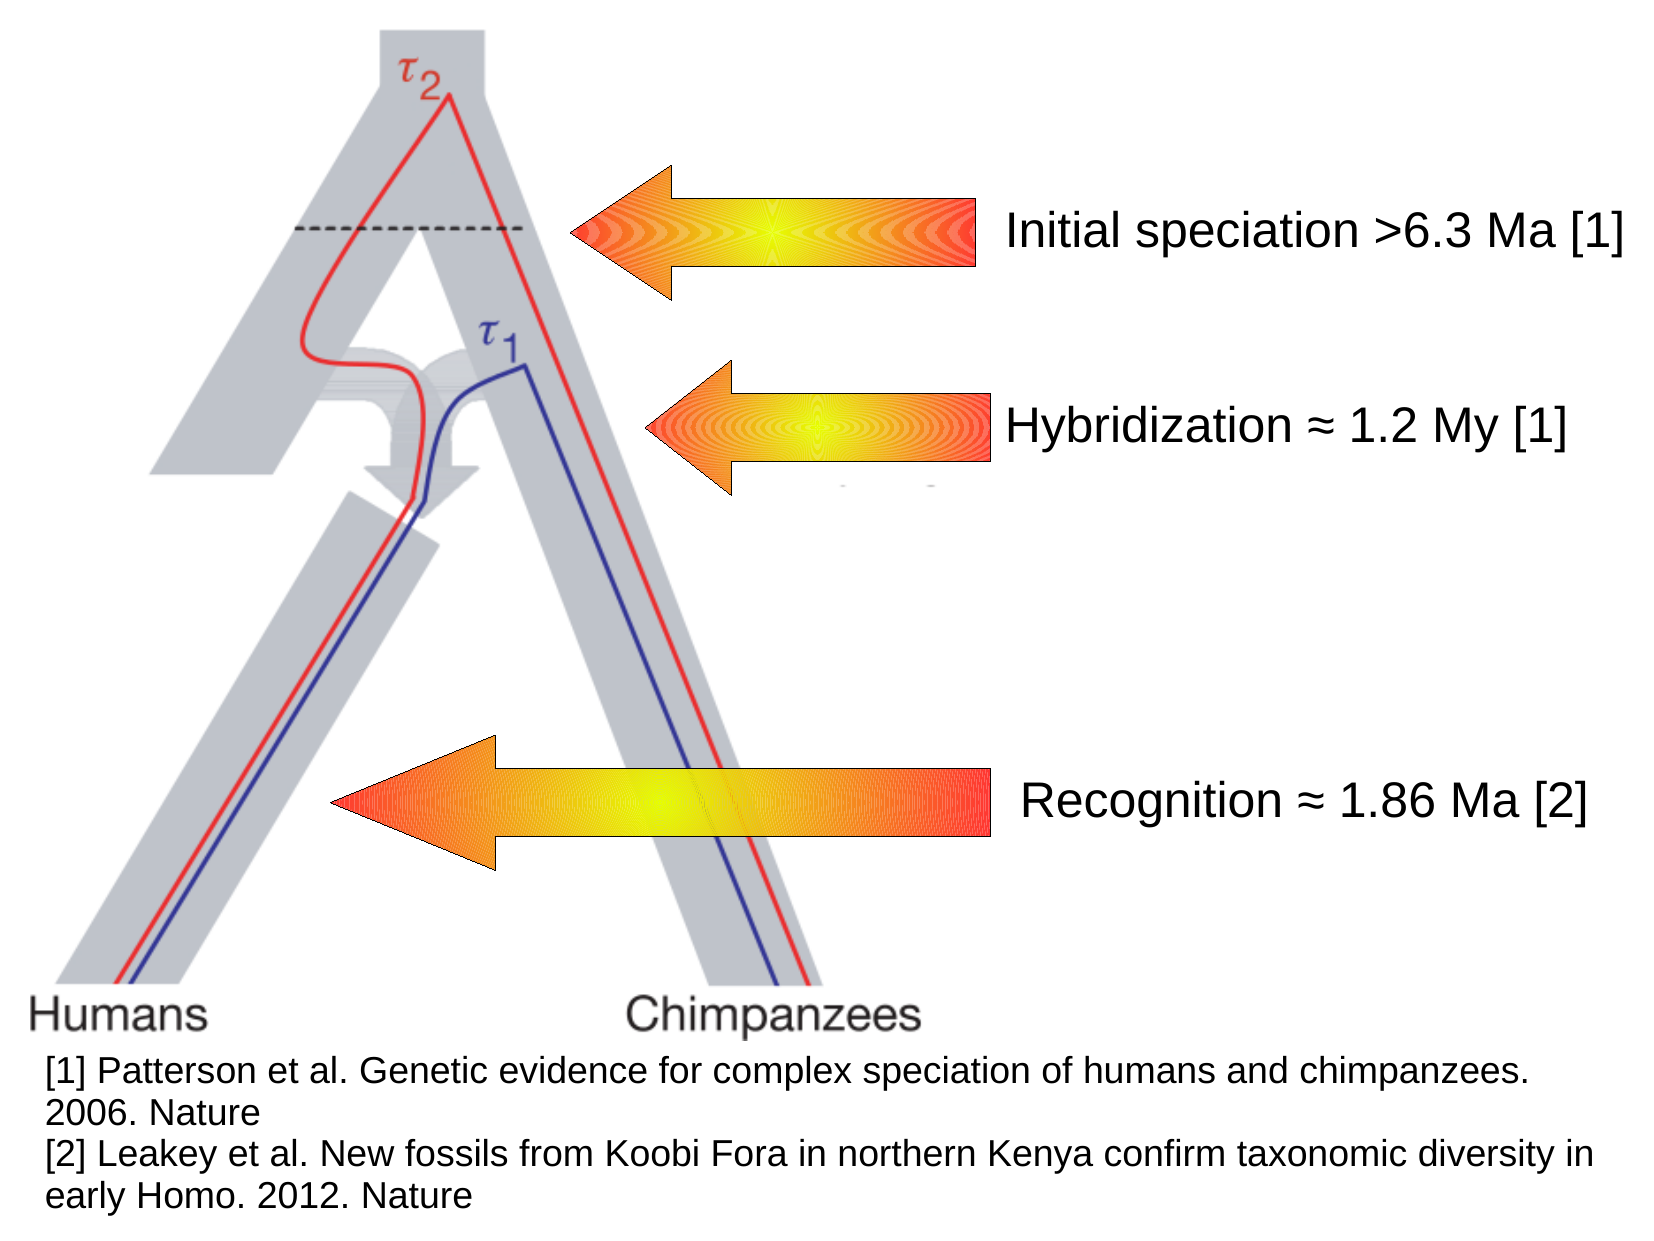

Initial speciation >6.3 Ma [1]
Hybridization ≈ 1.2 My [1]
Recognition ≈ 1.86 Ma [2]
[1] Patterson et al. Genetic evidence for complex speciation of humans and chimpanzees. 2006. Nature
[2] Leakey et al. New fossils from Koobi Fora in northern Kenya confirm taxonomic diversity in early Homo. 2012. Nature